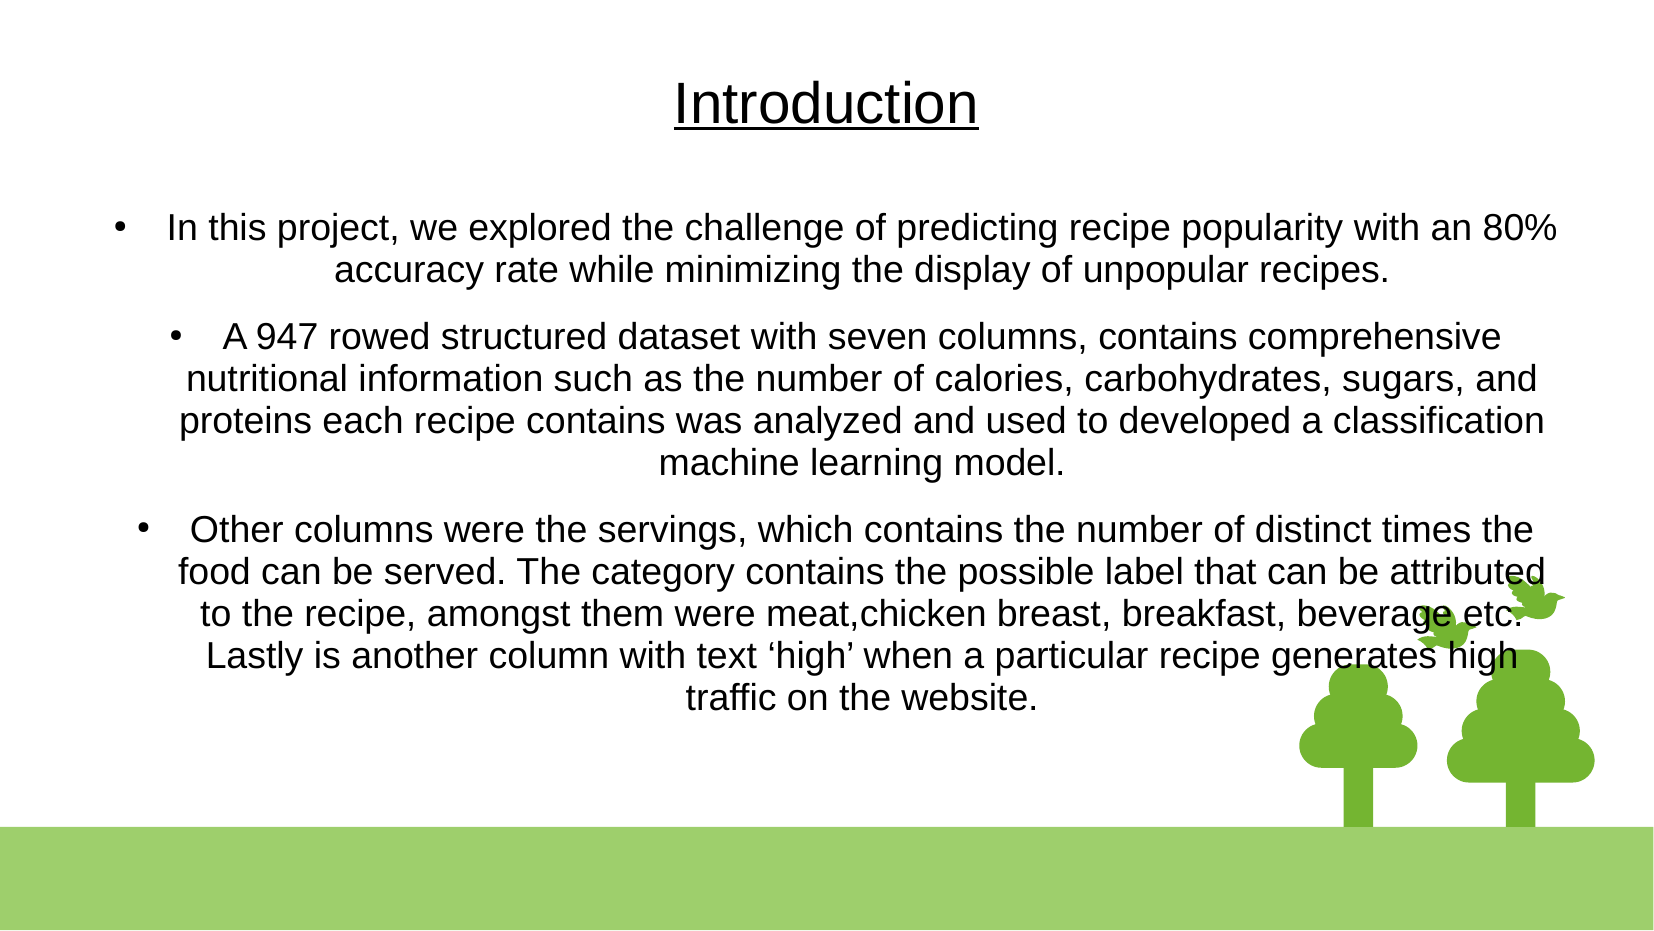

# Introduction
In this project, we explored the challenge of predicting recipe popularity with an 80% accuracy rate while minimizing the display of unpopular recipes.
A 947 rowed structured dataset with seven columns, contains comprehensive nutritional information such as the number of calories, carbohydrates, sugars, and proteins each recipe contains was analyzed and used to developed a classification machine learning model.
Other columns were the servings, which contains the number of distinct times the food can be served. The category contains the possible label that can be attributed to the recipe, amongst them were meat,chicken breast, breakfast, beverage etc. Lastly is another column with text ‘high’ when a particular recipe generates high traffic on the website.